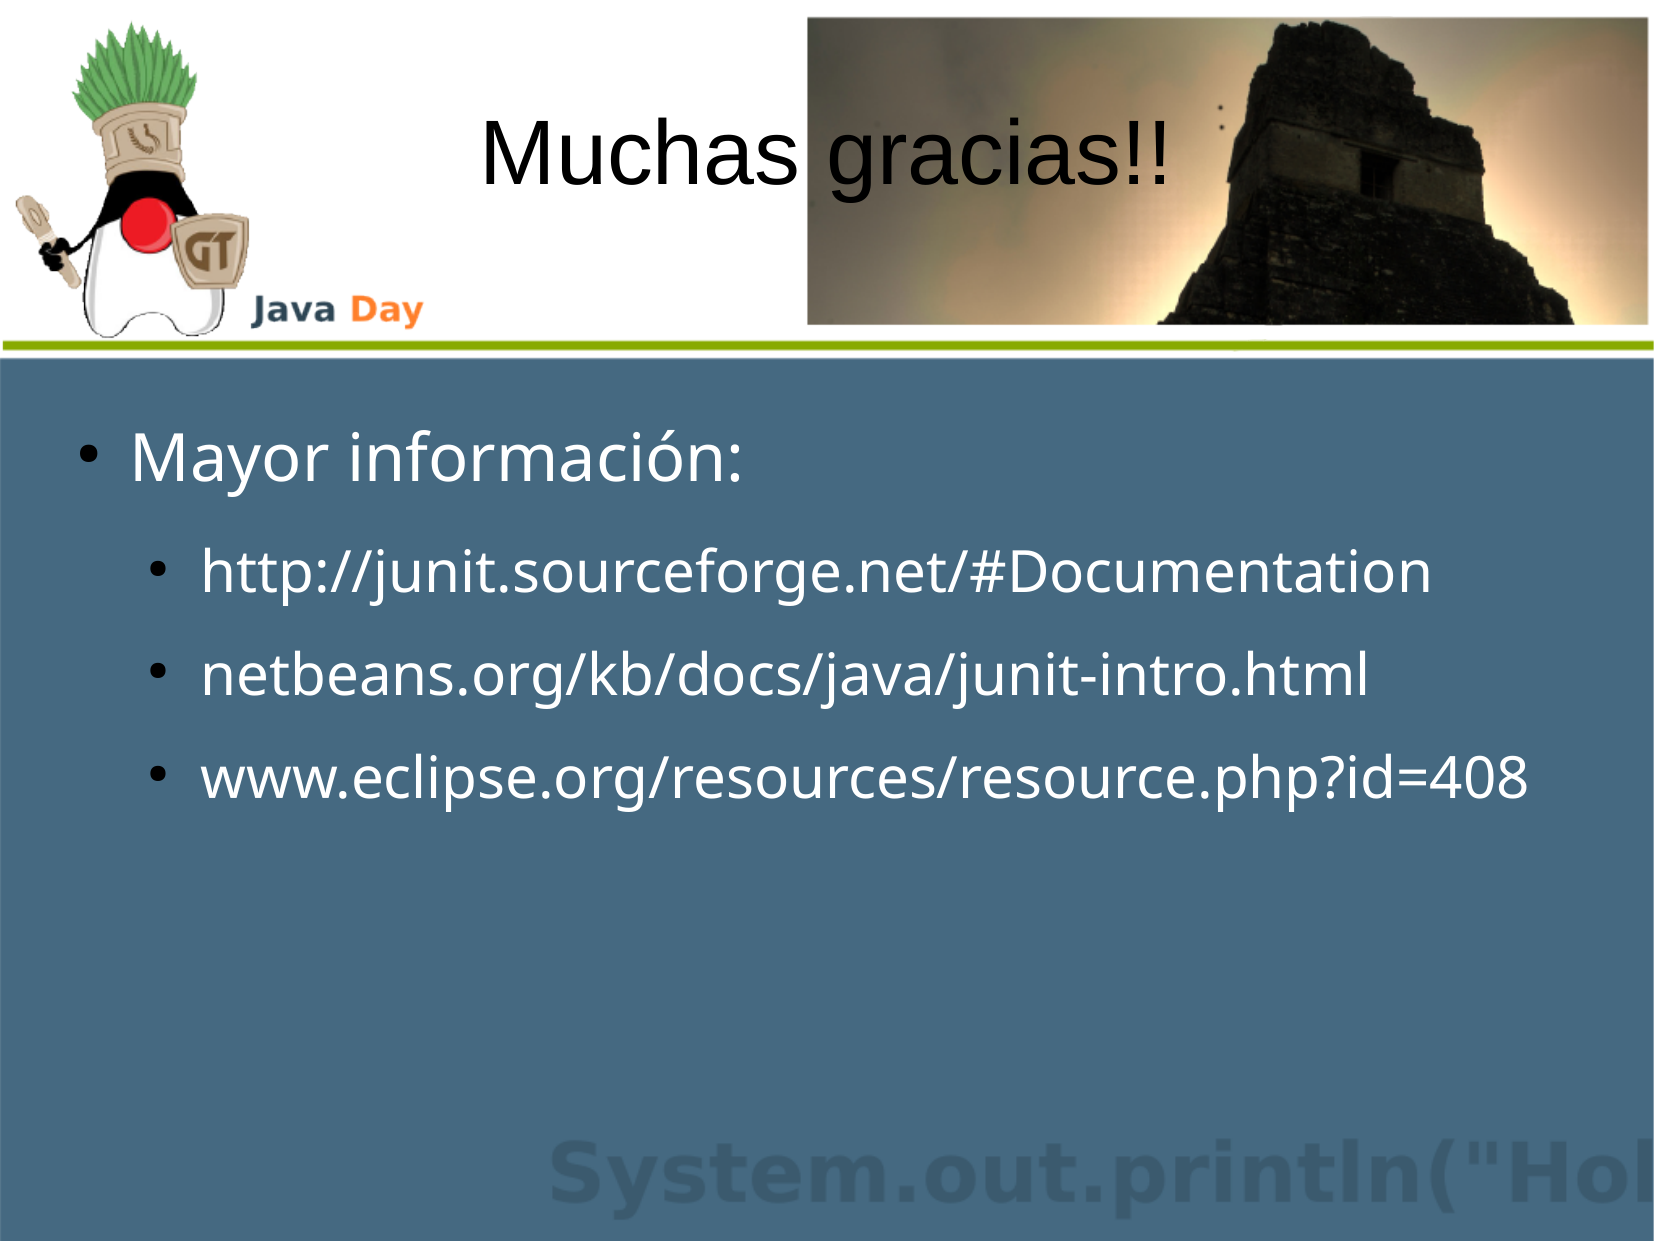

# Muchas gracias!!
Mayor información:
http://junit.sourceforge.net/#Documentation
netbeans.org/kb/docs/java/junit-intro.html
www.eclipse.org/resources/resource.php?id=408